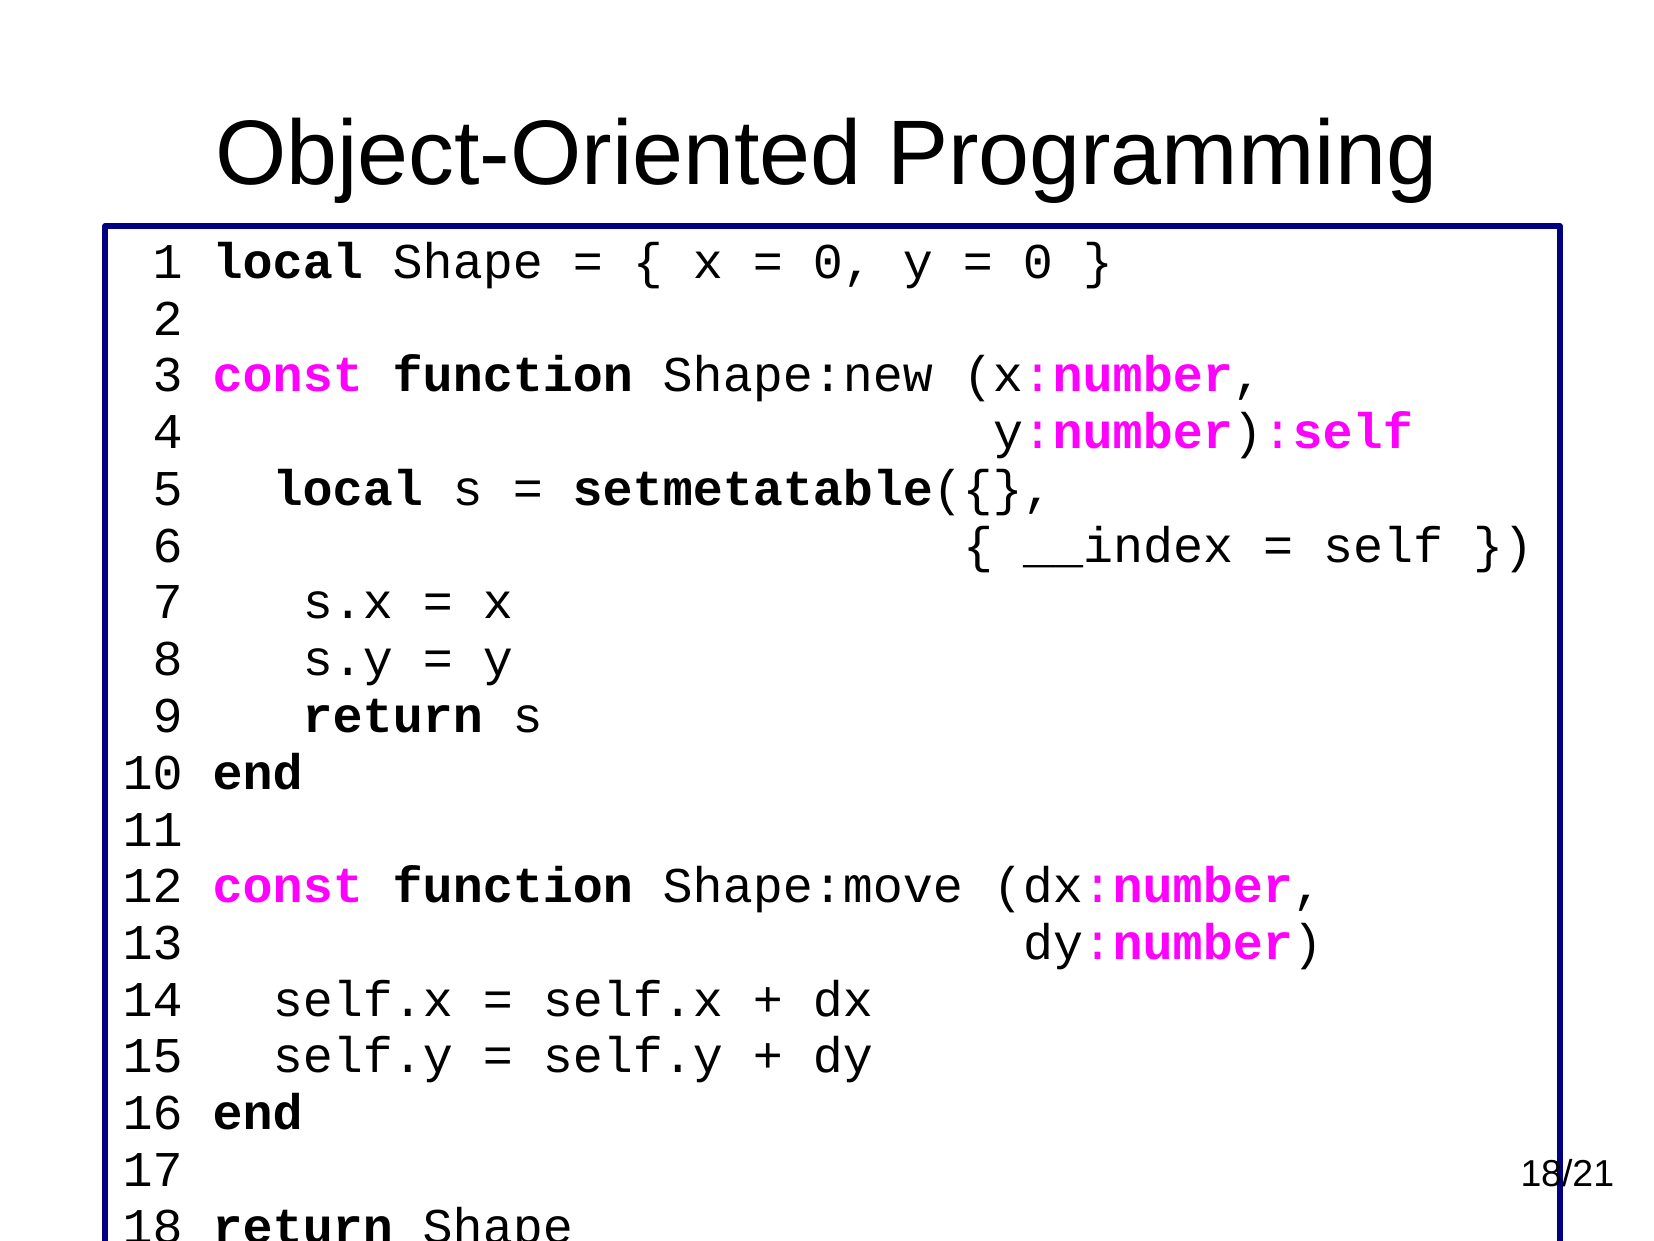

# Object-Oriented Programming
 1 local Shape = { x = 0, y = 0 }
 2
 3 const function Shape:new (x:number,
 4 y:number):self
 5 local s = setmetatable({},
 6 { __index = self })
 7 s.x = x
 8 s.y = y
 9 return s
10 end
11
12 const function Shape:move (dx:number,
13 dy:number)
14 self.x = self.x + dx
15 self.y = self.y + dy
16 end
17
18 return Shape
 18/21